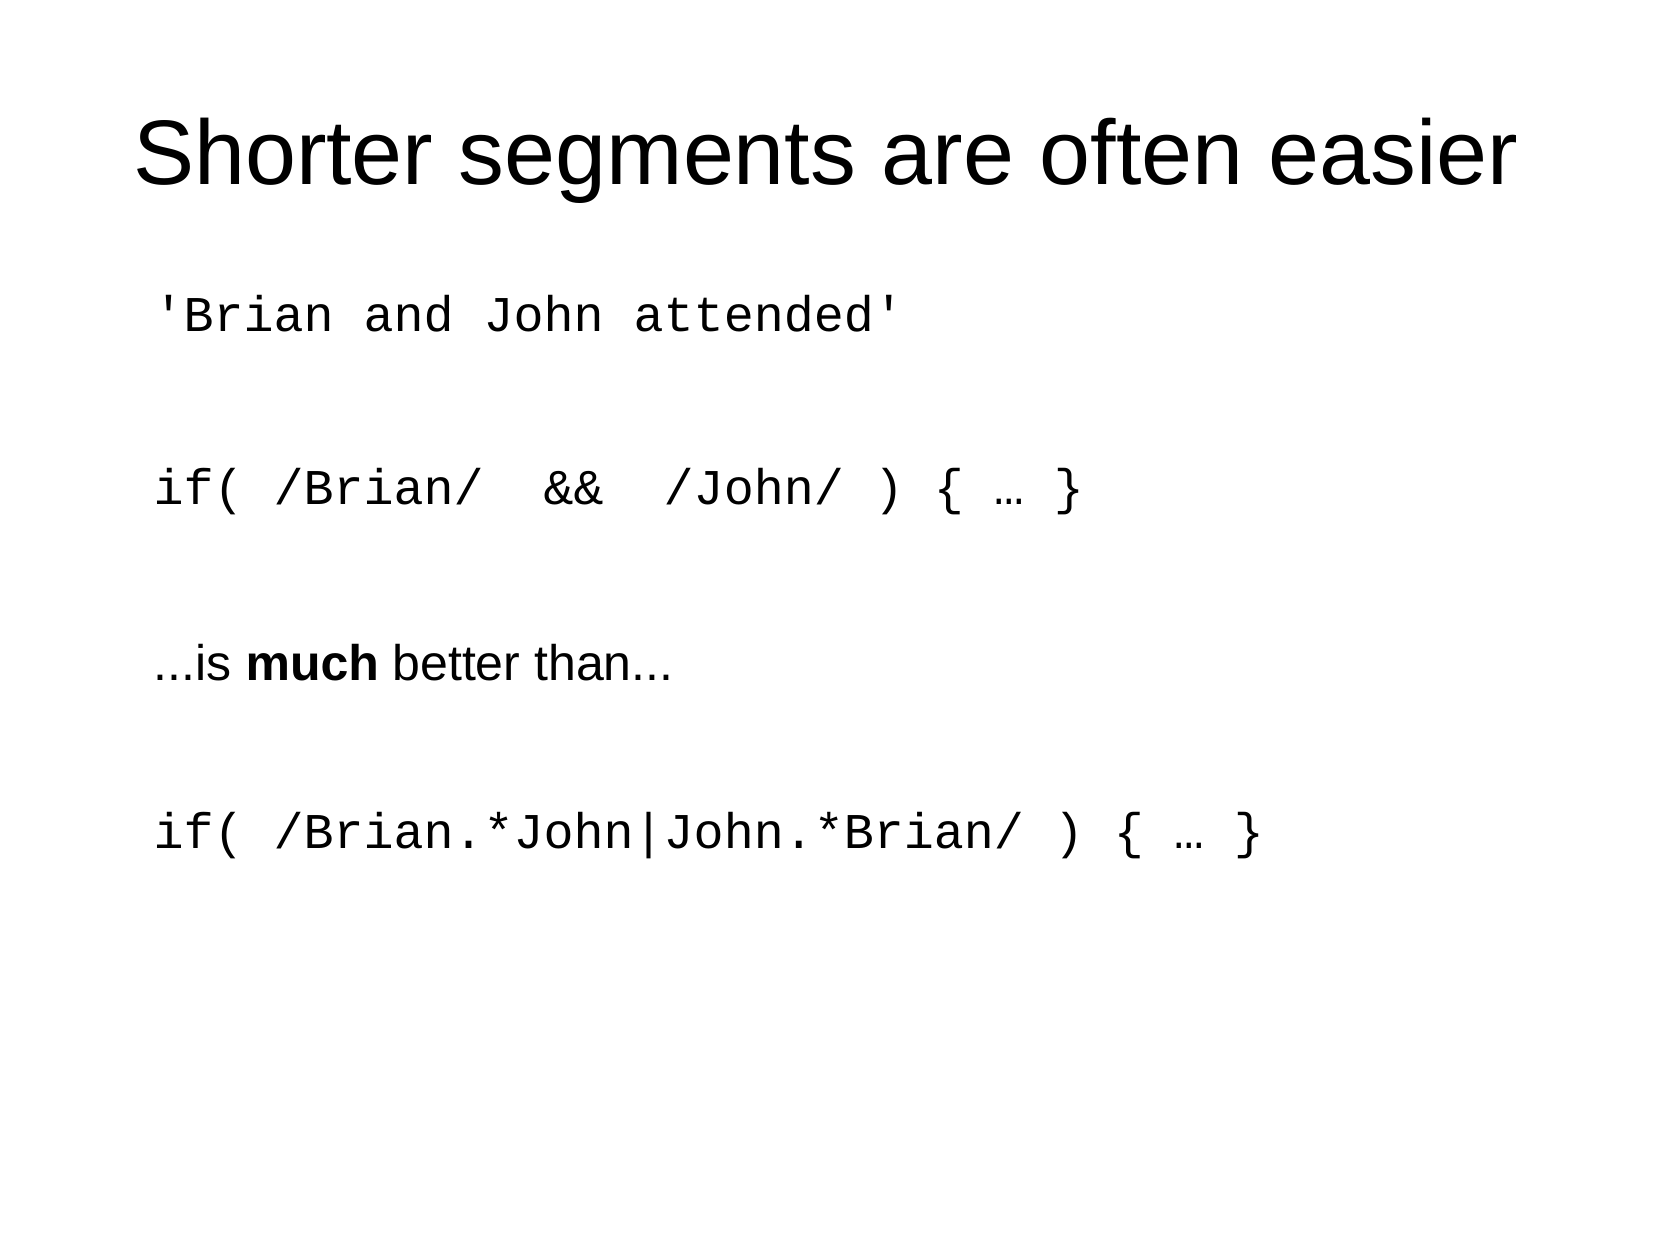

# Shorter segments are often easier
'Brian and John attended'
if( /Brian/ && /John/ ) { … }
...is much better than...
if( /Brian.*John|John.*Brian/ ) { … }